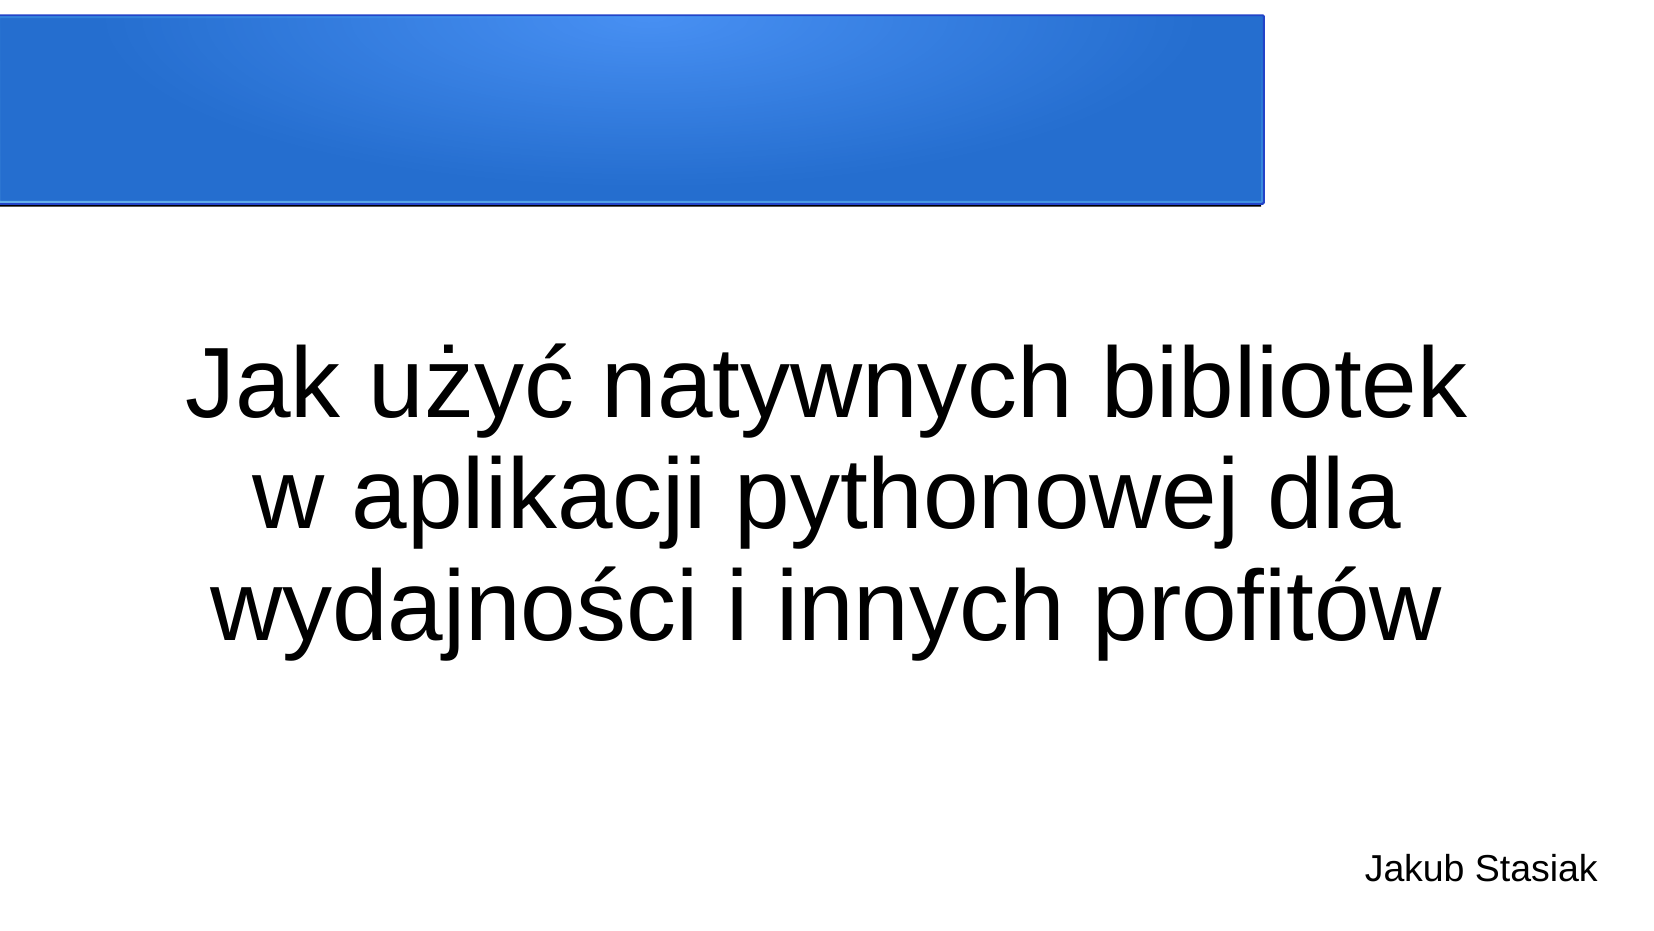

# Jak użyć natywnych bibliotek w aplikacji pythonowej dla wydajności i innych profitów
Jakub Stasiak